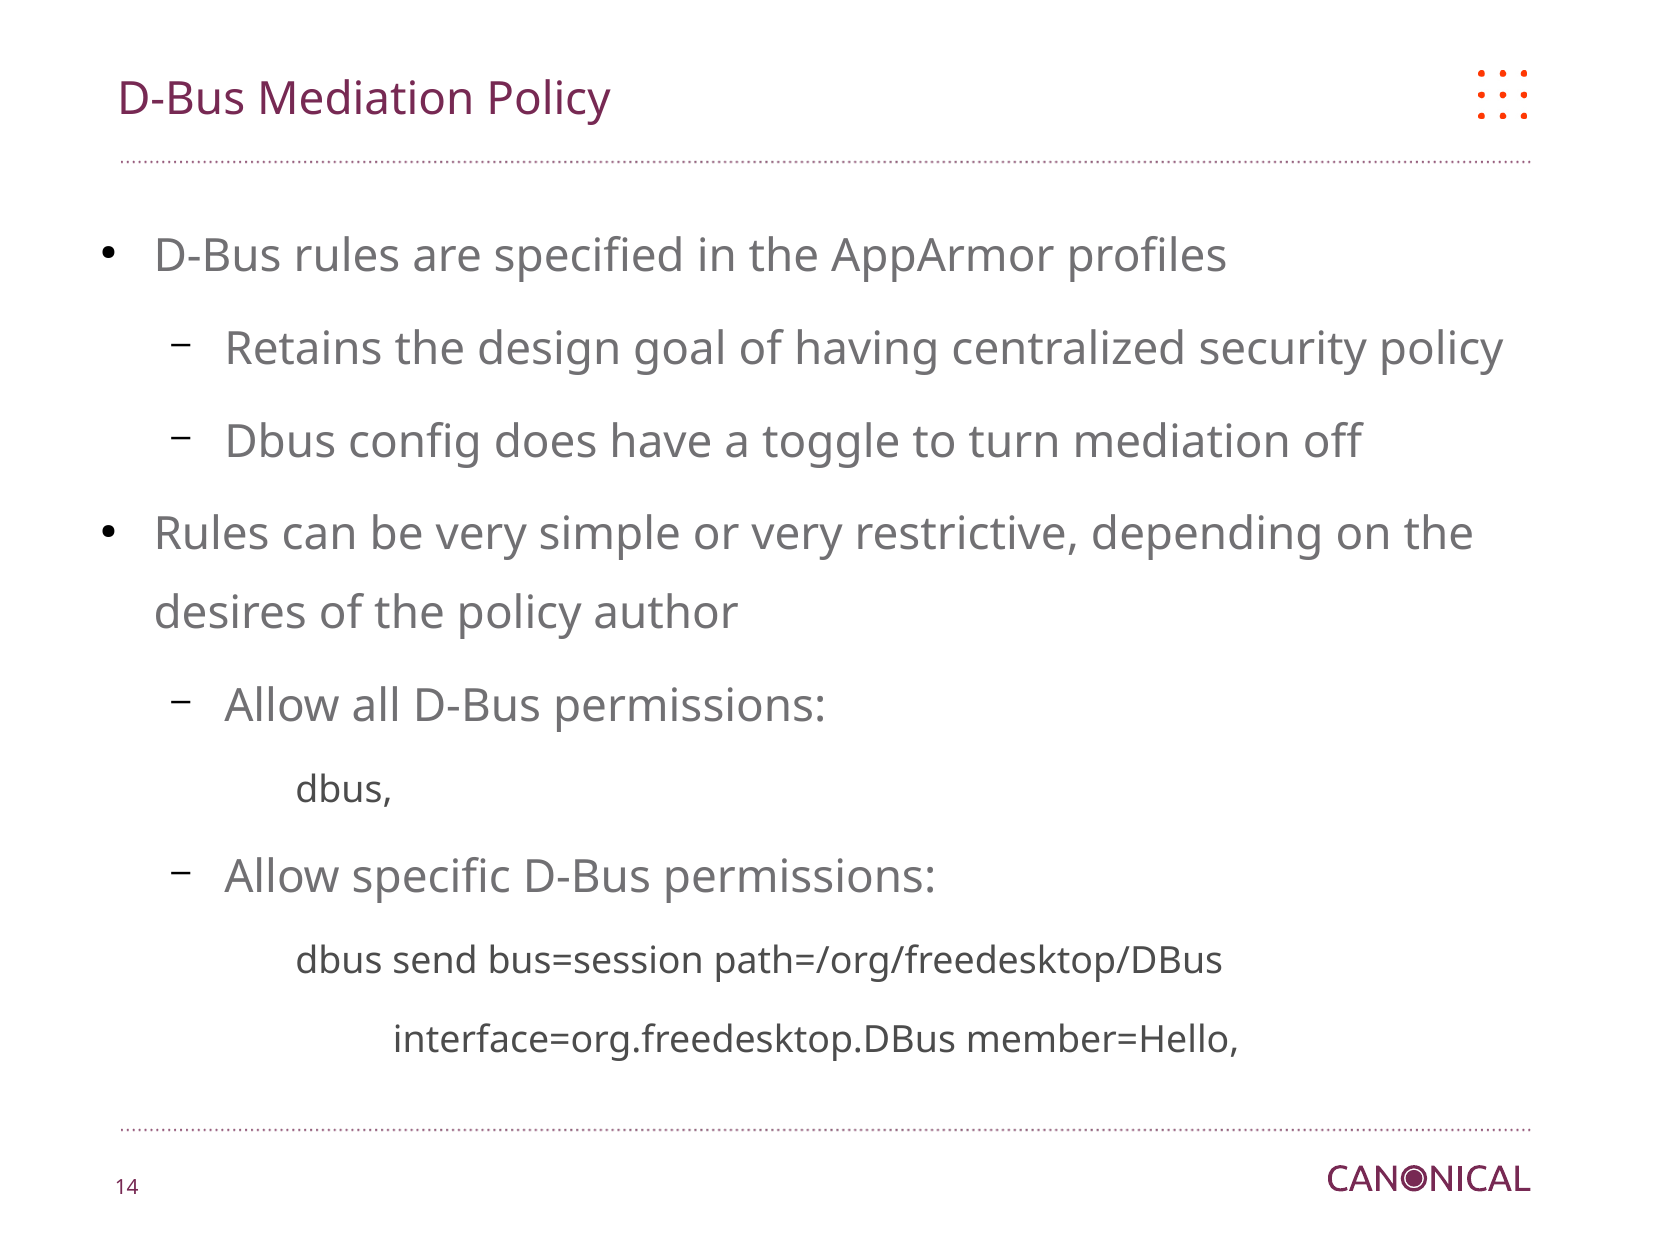

# D-Bus Mediation Policy
D-Bus rules are specified in the AppArmor profiles
Retains the design goal of having centralized security policy
Dbus config does have a toggle to turn mediation off
Rules can be very simple or very restrictive, depending on the desires of the policy author
Allow all D-Bus permissions:
dbus,
Allow specific D-Bus permissions:
dbus send bus=session path=/org/freedesktop/DBus
 interface=org.freedesktop.DBus member=Hello,